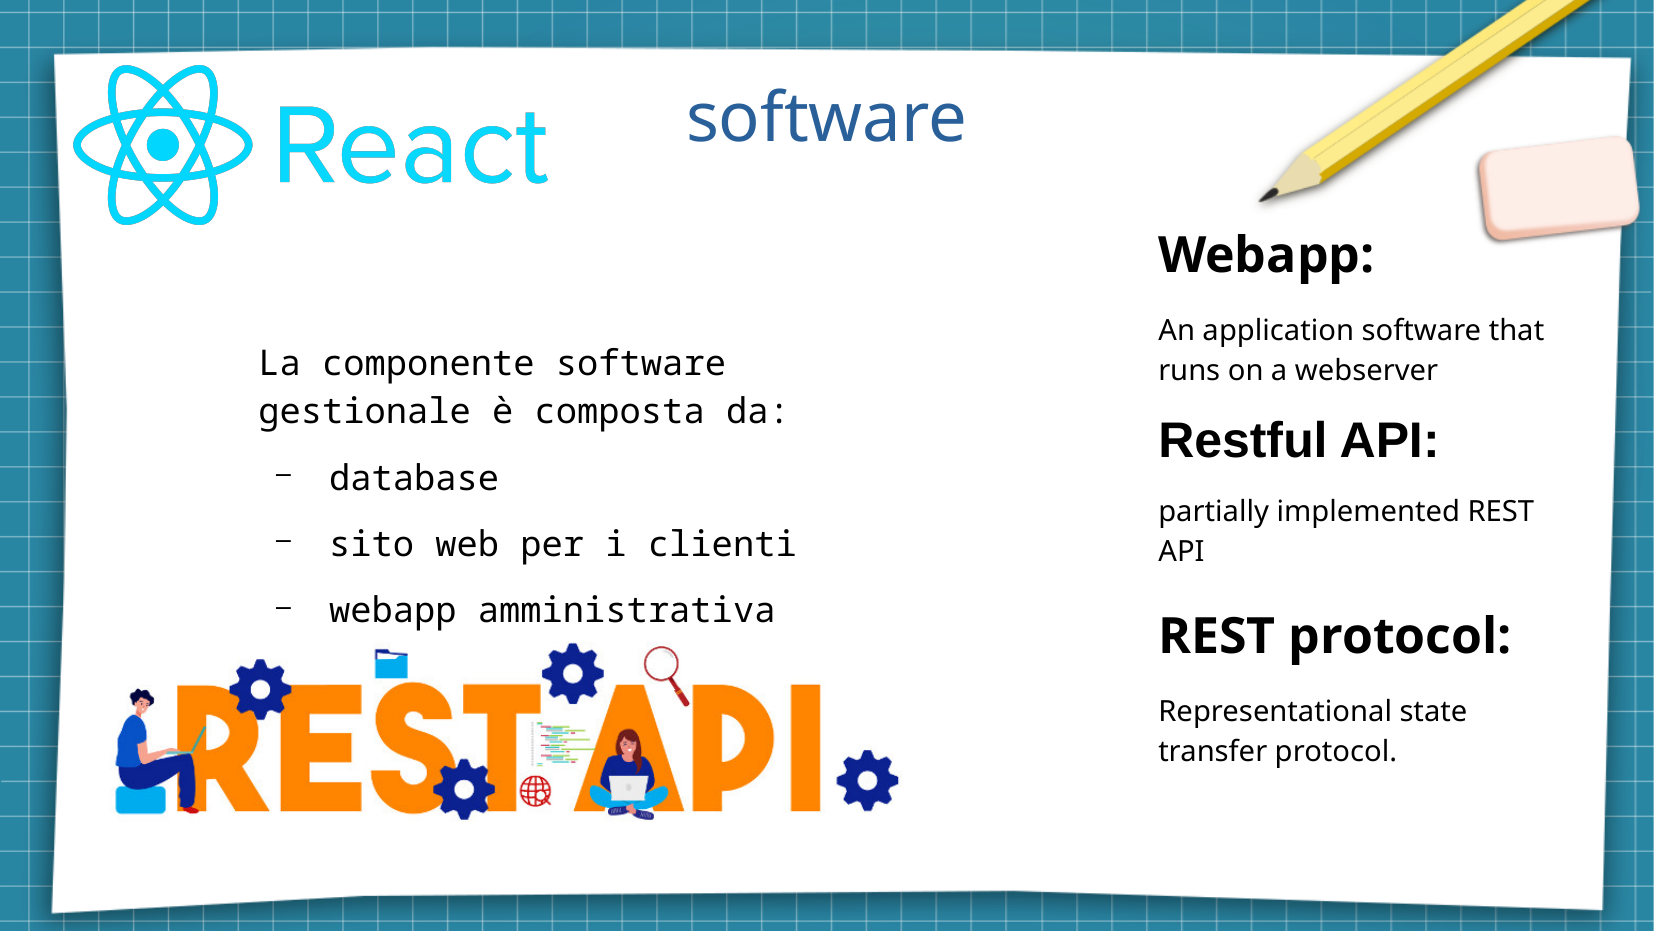

# software
Webapp:
An application software that runs on a webserver
La componente software gestionale è composta da:
database
sito web per i clienti
webapp amministrativa
Restful API:
partially implemented REST API
REST protocol:
Representational state transfer protocol.